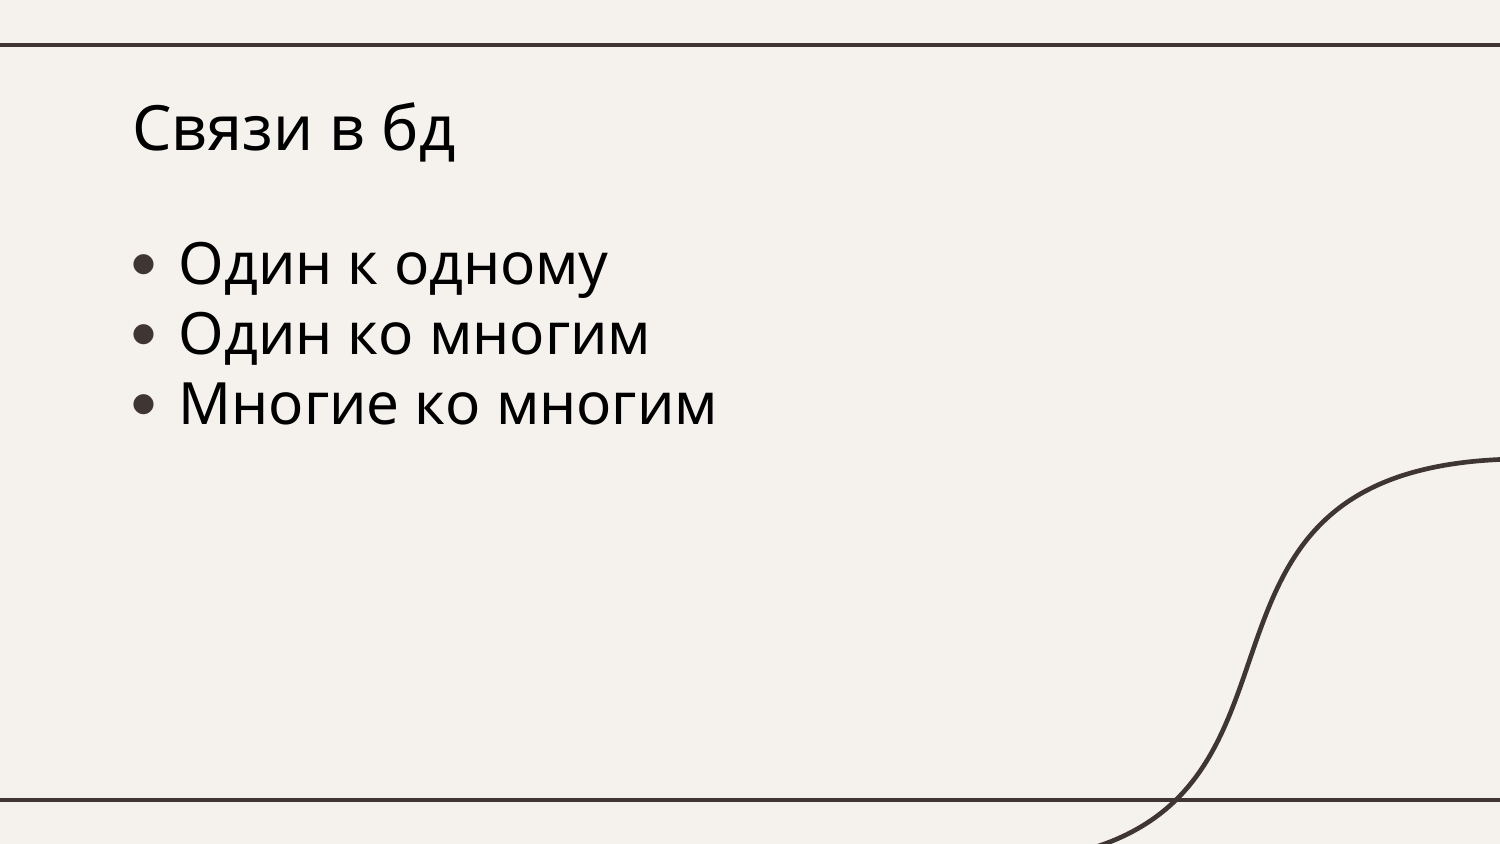

Связи в бд
# Один к одному
Один ко многим
Многие ко многим